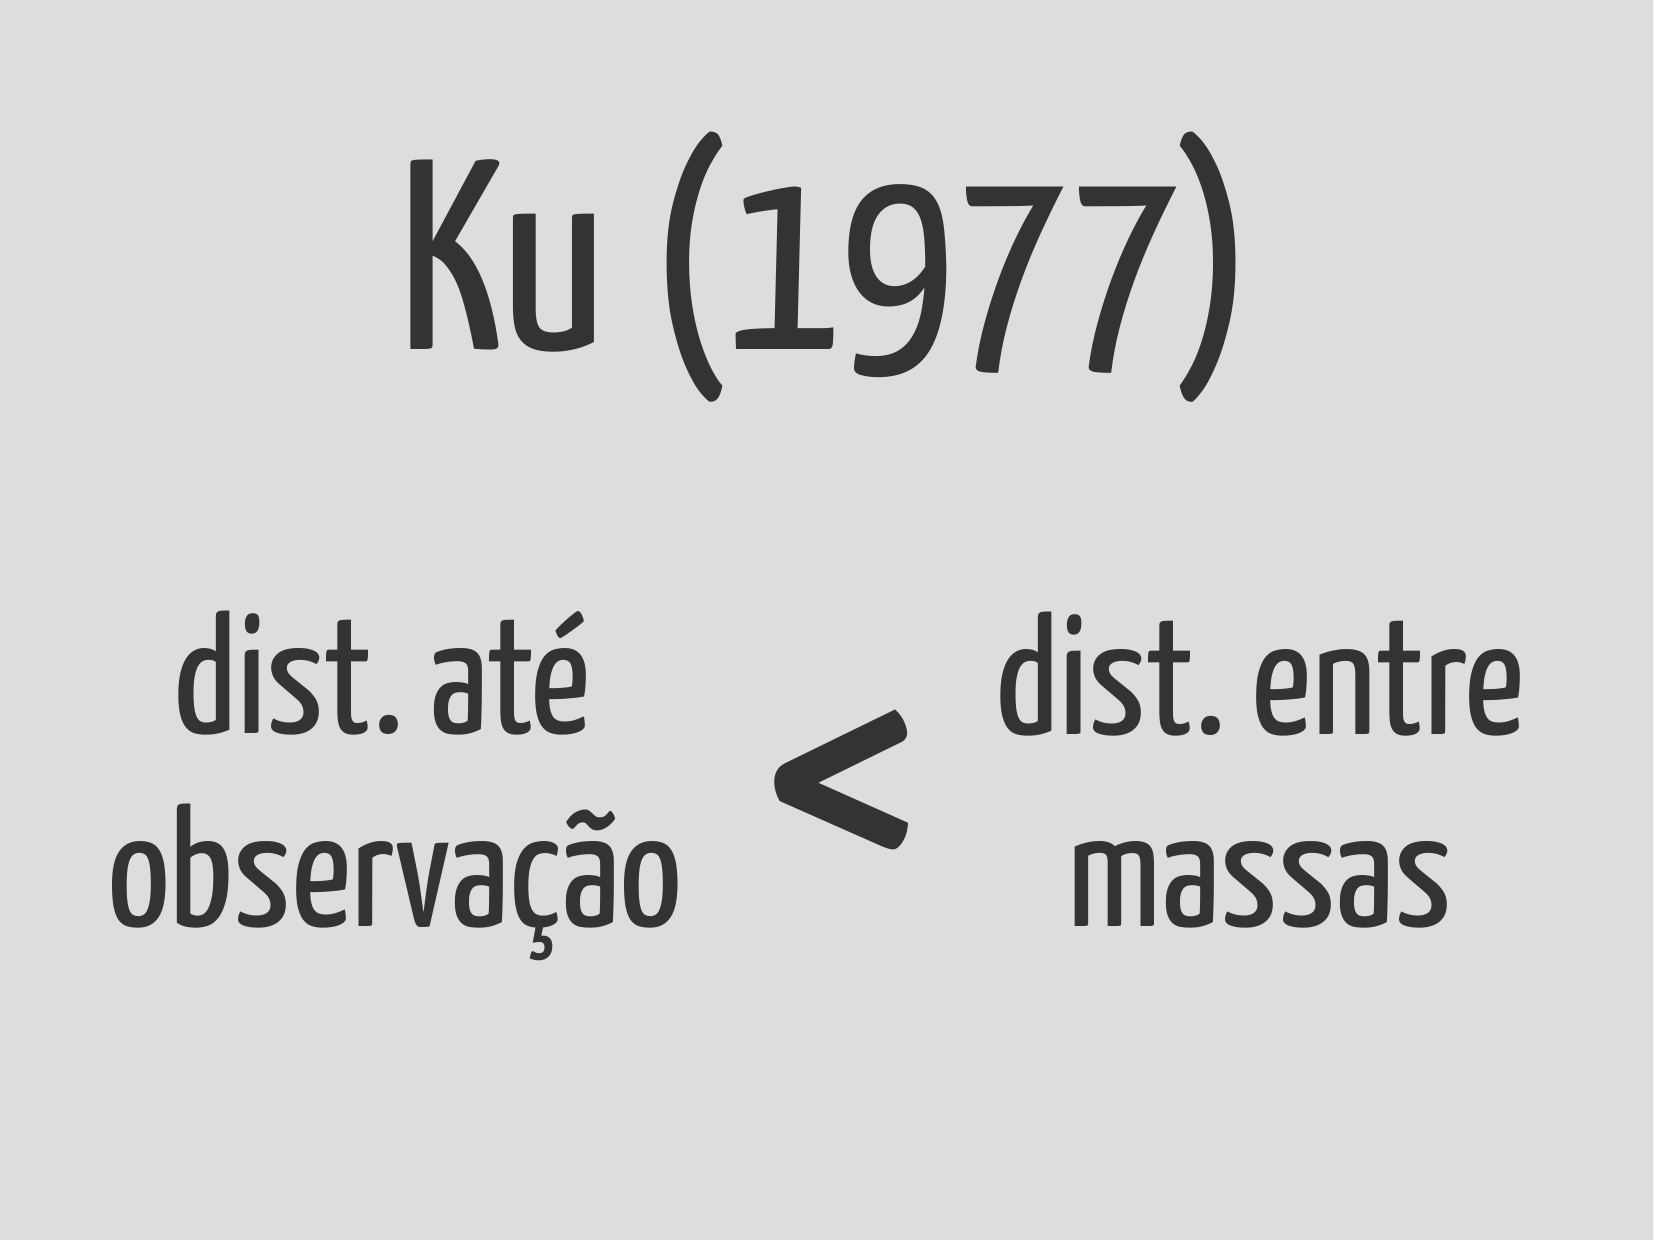

Ku (1977)
<
dist. até
observação
dist. entre
massas